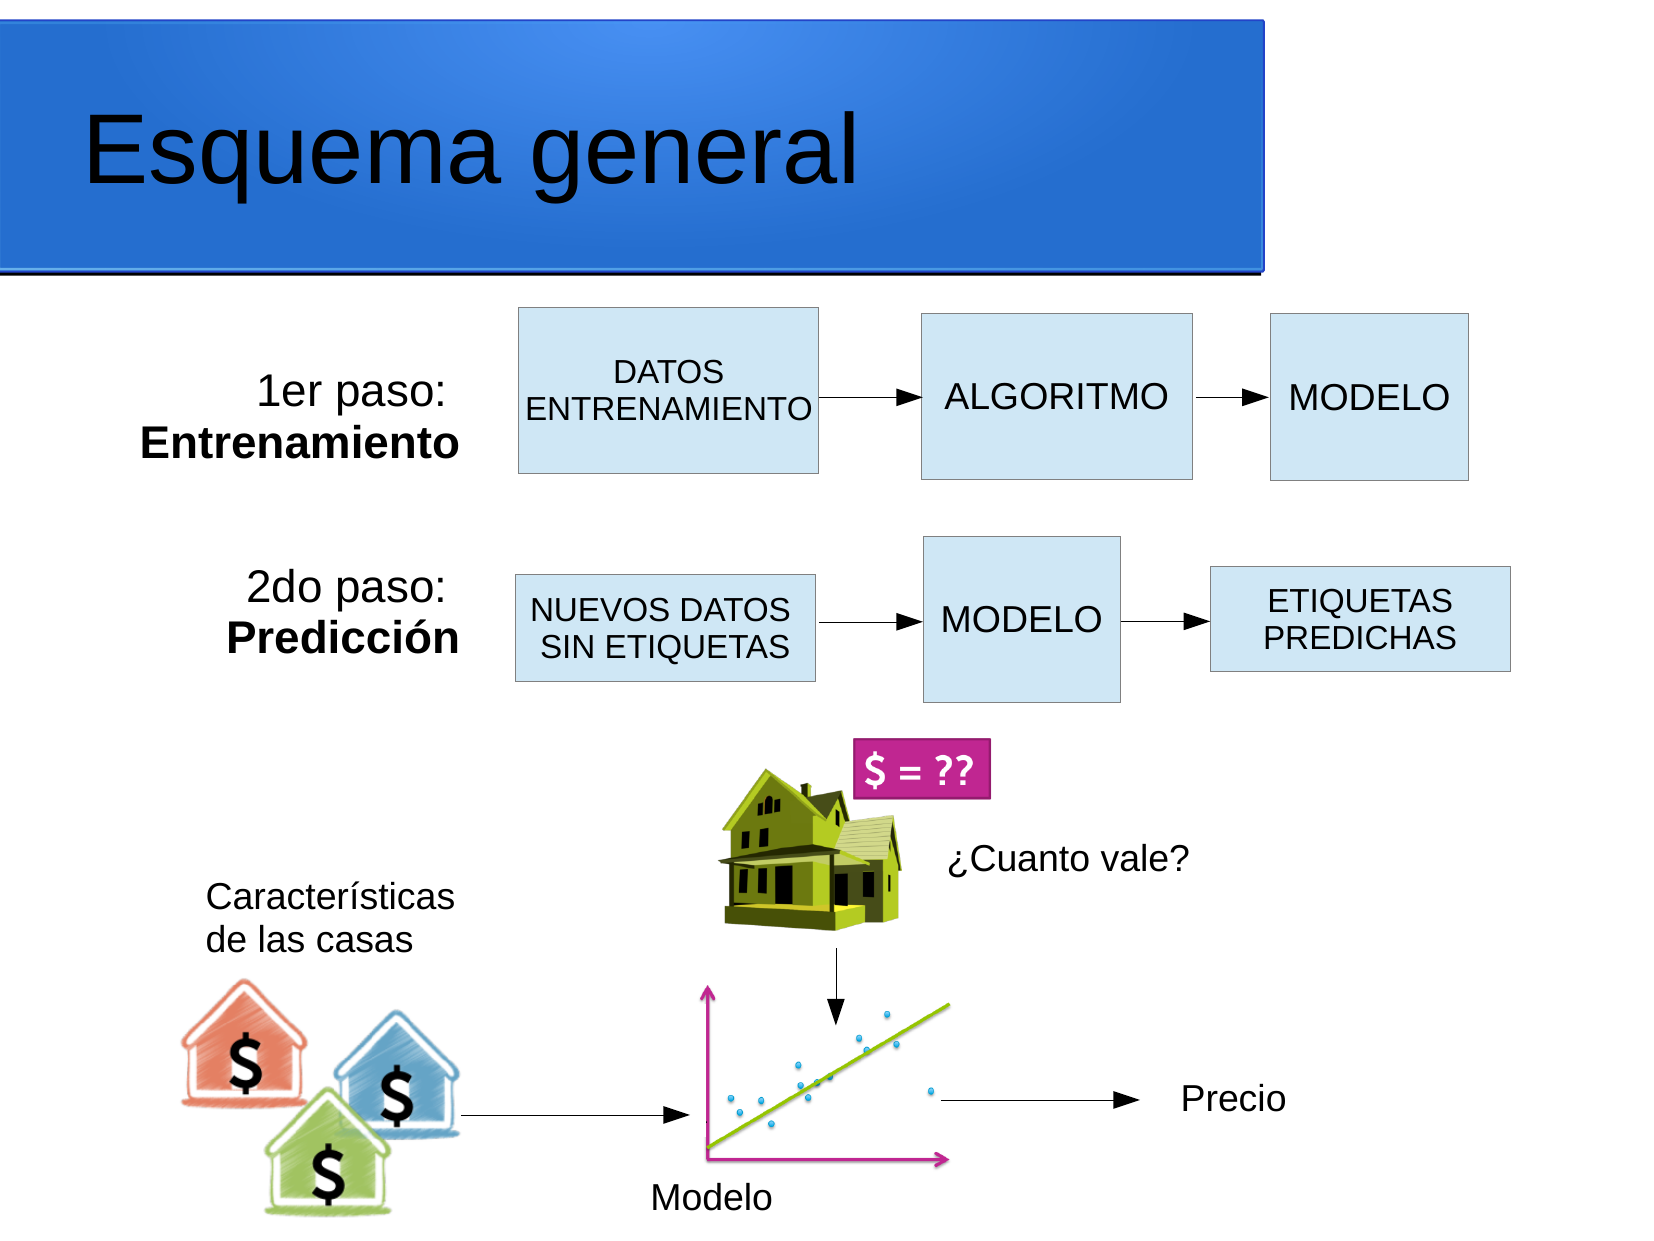

# Esquema general
DATOS
ENTRENAMIENTO
ALGORITMO
MODELO
1er paso:
Entrenamiento
2do paso:
Predicción
MODELO
ETIQUETAS
PREDICHAS
NUEVOS DATOS
SIN ETIQUETAS
¿Cuanto vale?
Características de las casas
Precio
Modelo